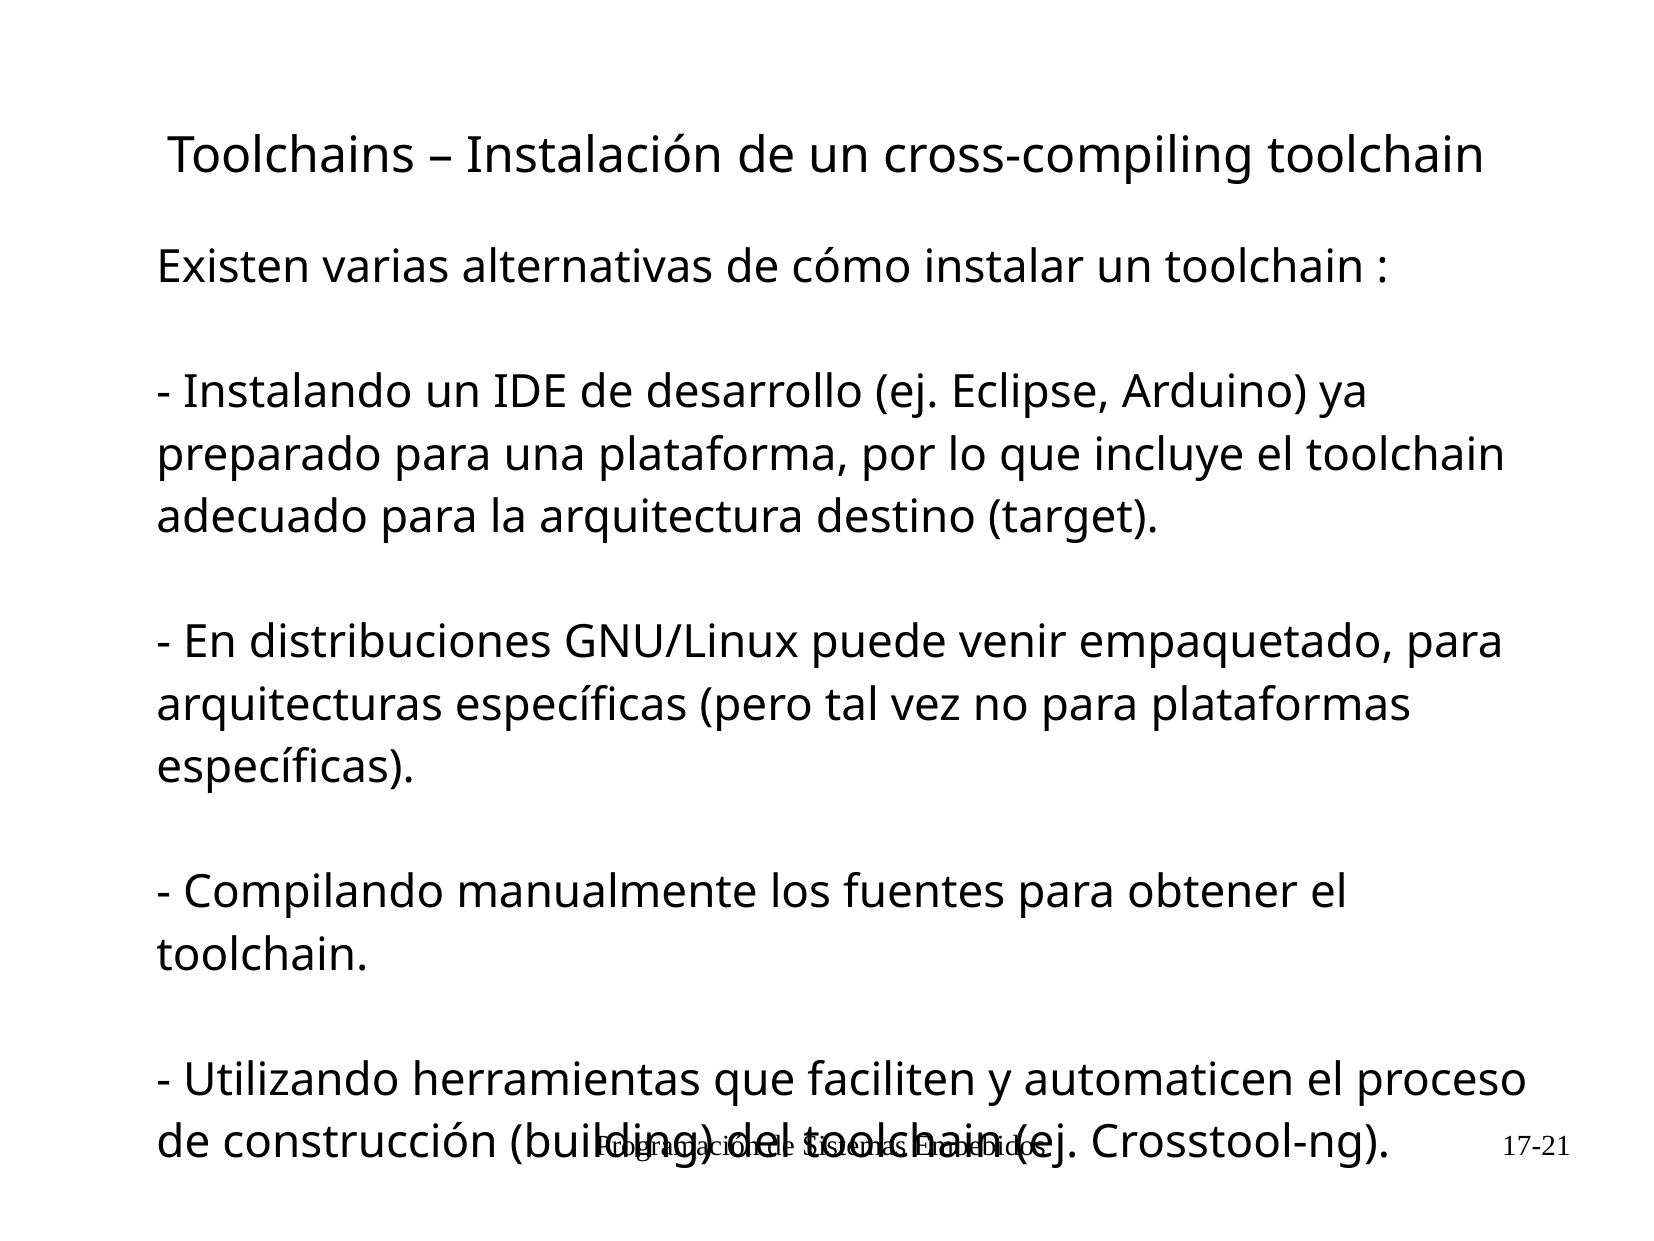

# Toolchains – Instalación de un cross-compiling toolchain
Existen varias alternativas de cómo instalar un toolchain :
- Instalando un IDE de desarrollo (ej. Eclipse, Arduino) ya preparado para una plataforma, por lo que incluye el toolchain adecuado para la arquitectura destino (target).
- En distribuciones GNU/Linux puede venir empaquetado, para arquitecturas específicas (pero tal vez no para plataformas específicas).
- Compilando manualmente los fuentes para obtener el toolchain.
- Utilizando herramientas que faciliten y automaticen el proceso de construcción (building) del toolchain (ej. Crosstool-ng).
Programación de Sistemas Embebidos
17